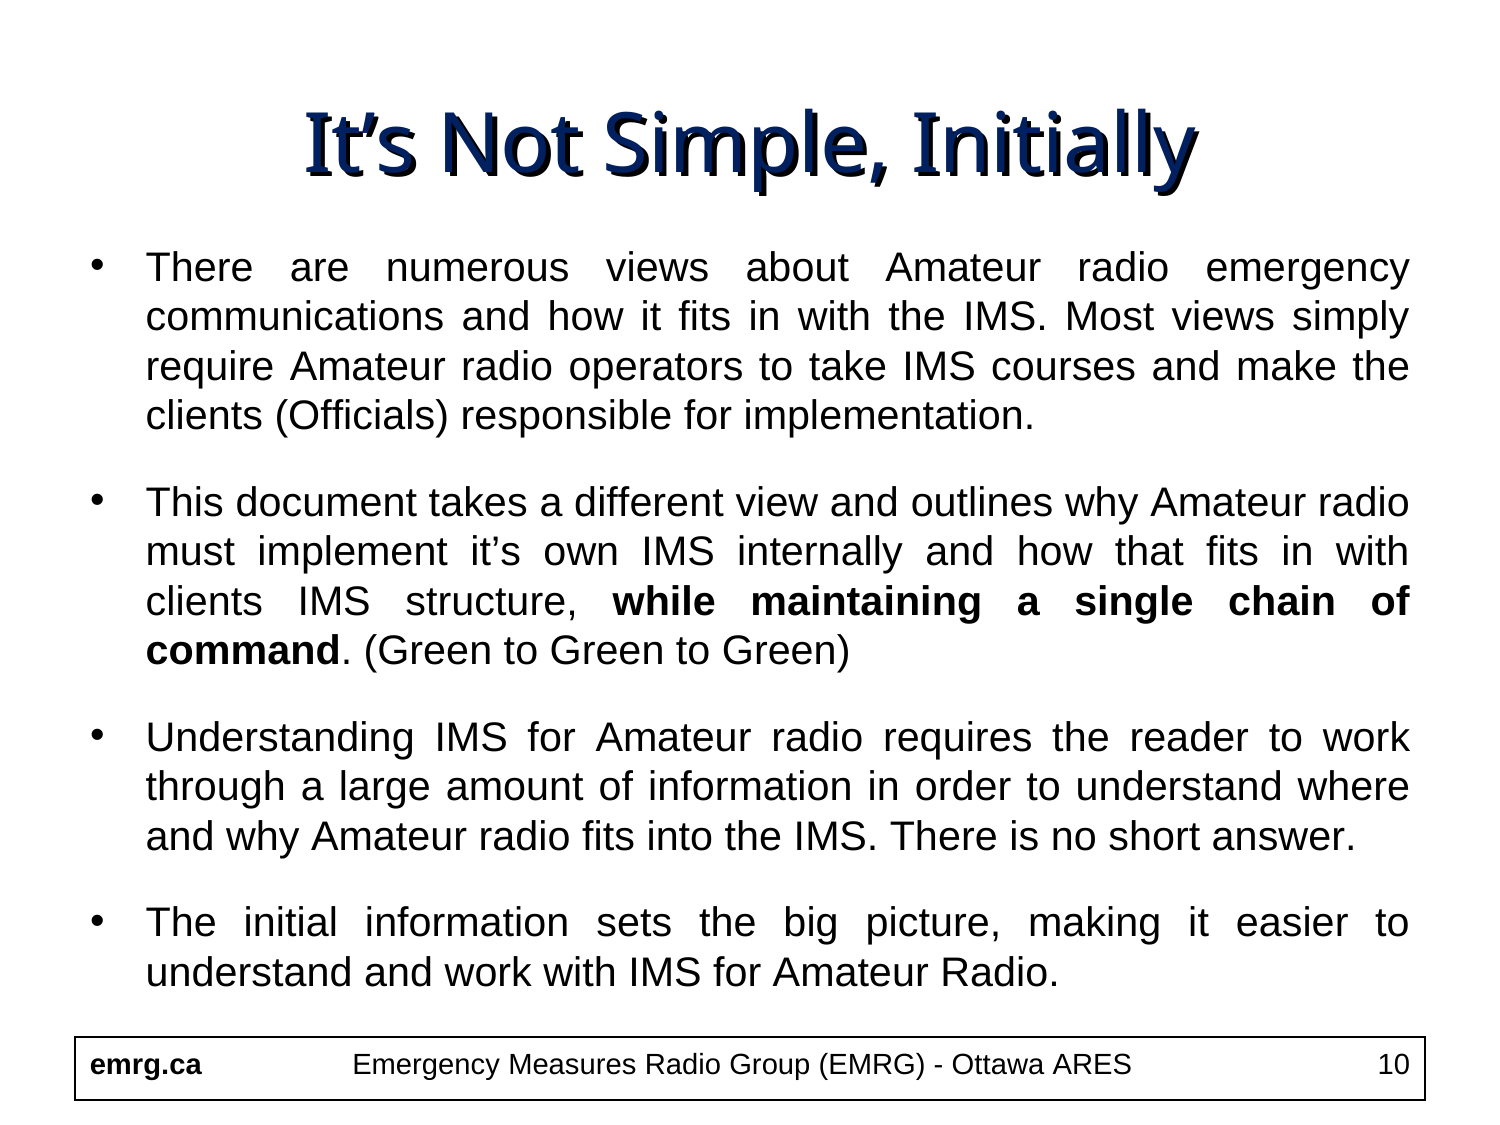

# It’s Not Simple, Initially
There are numerous views about Amateur radio emergency communications and how it fits in with the IMS. Most views simply require Amateur radio operators to take IMS courses and make the clients (Officials) responsible for implementation.
This document takes a different view and outlines why Amateur radio must implement it’s own IMS internally and how that fits in with clients IMS structure, while maintaining a single chain of command. (Green to Green to Green)
Understanding IMS for Amateur radio requires the reader to work through a large amount of information in order to understand where and why Amateur radio fits into the IMS. There is no short answer.
The initial information sets the big picture, making it easier to understand and work with IMS for Amateur Radio.
Emergency Measures Radio Group (EMRG) - Ottawa ARES
10